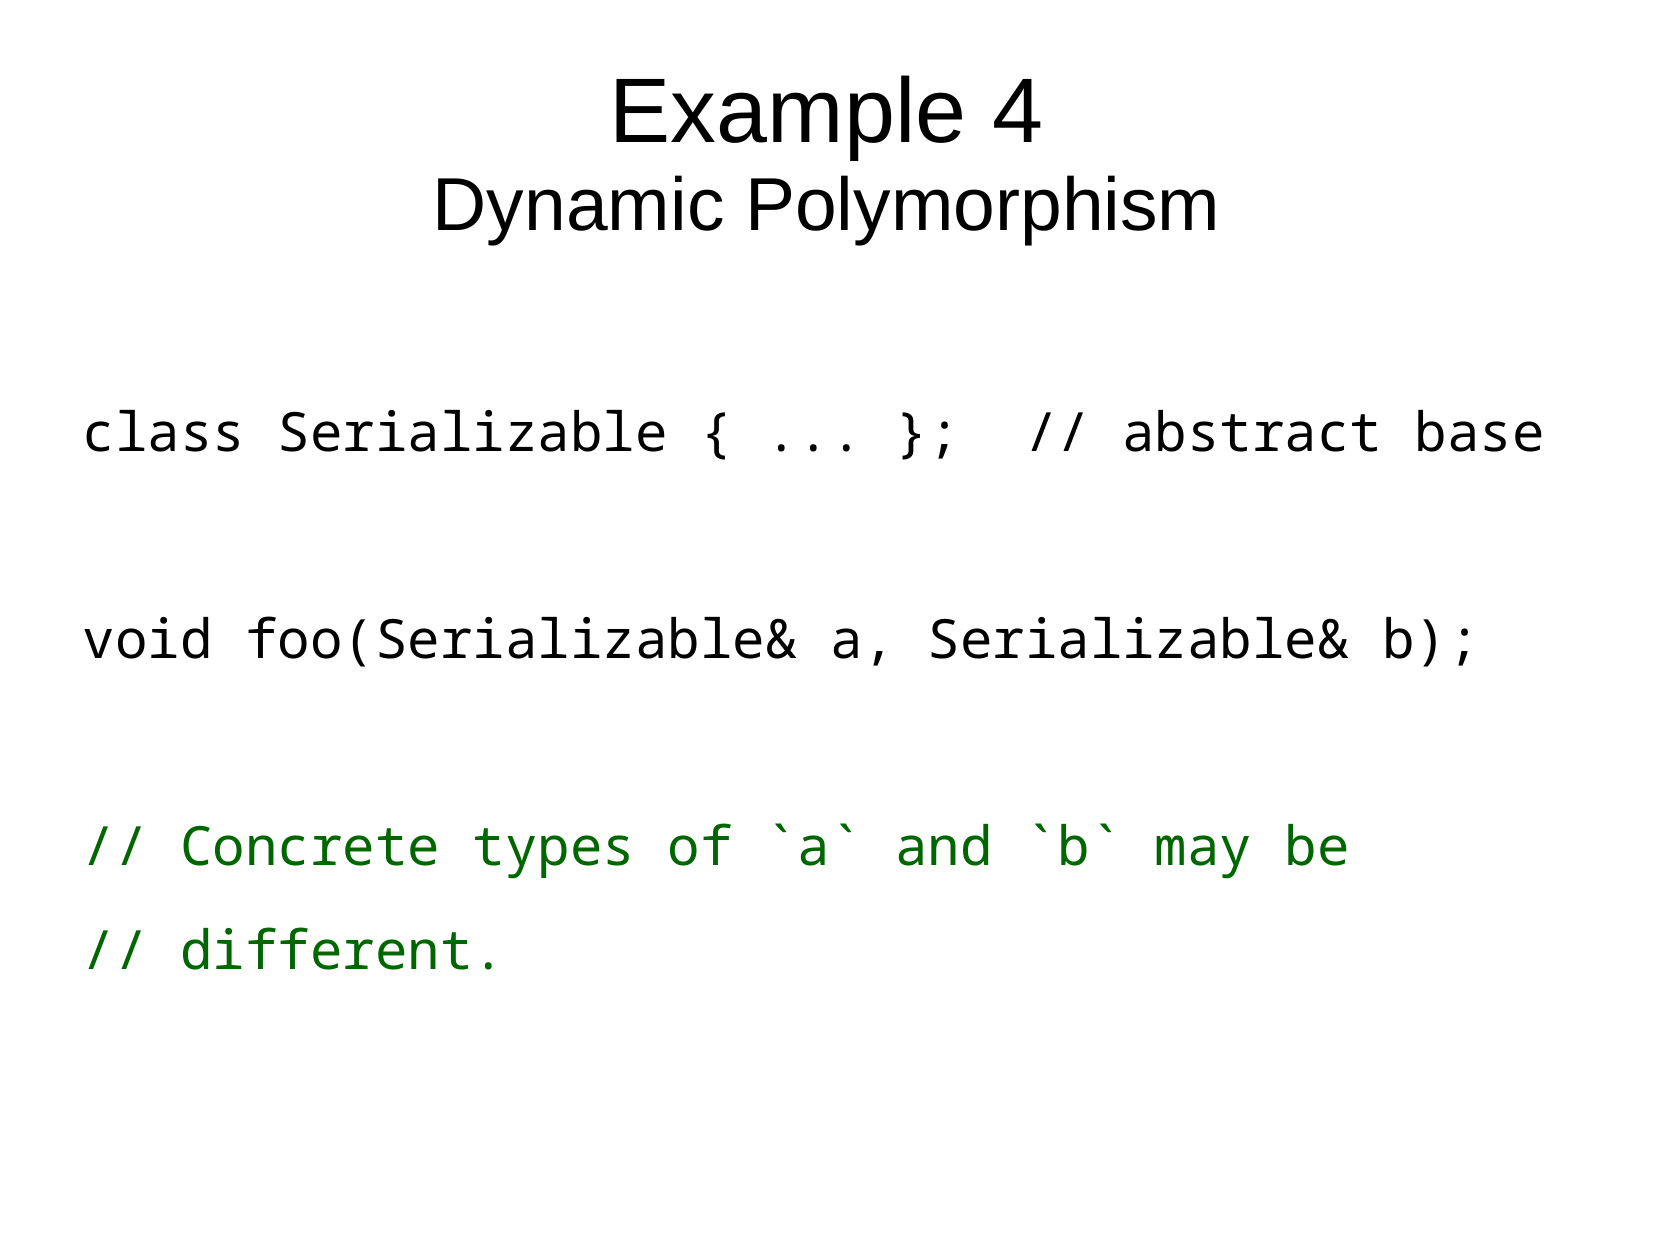

# Example 4 Dynamic Polymorphism
class Serializable { ... }; // abstract base
void foo(Serializable& a, Serializable& b);
// Concrete types of `a` and `b` may be
// different.